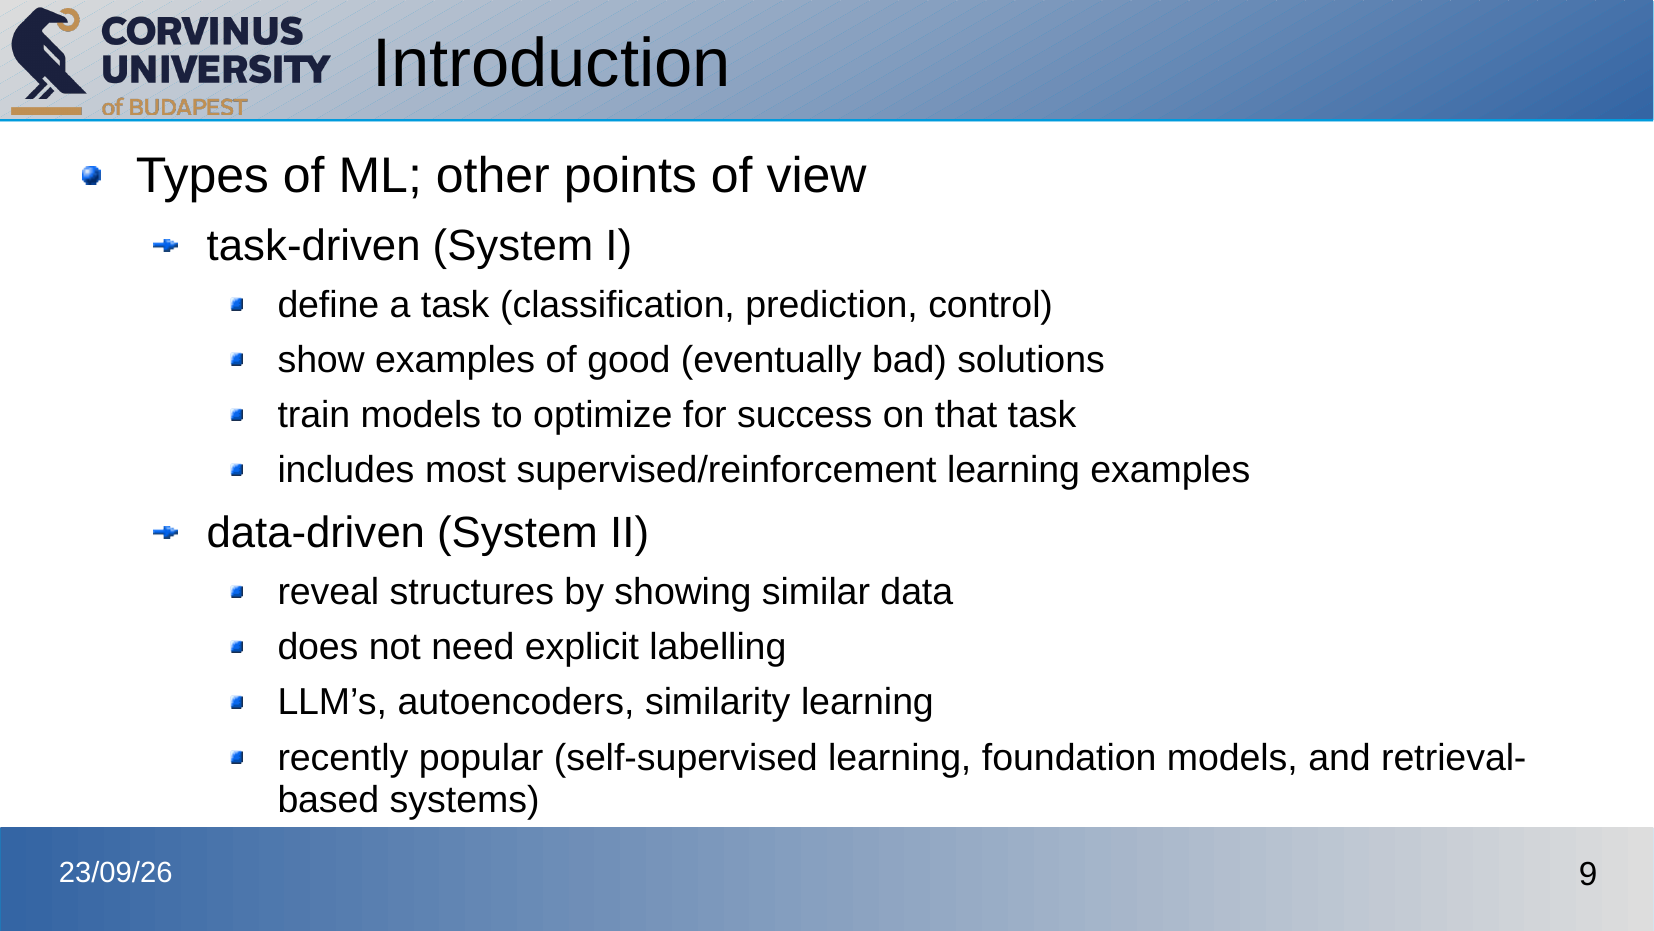

# Introduction
Types of ML; other points of view
task-driven (System I)
define a task (classification, prediction, control)
show examples of good (eventually bad) solutions
train models to optimize for success on that task
includes most supervised/reinforcement learning examples
data-driven (System II)
reveal structures by showing similar data
does not need explicit labelling
LLM’s, autoencoders, similarity learning
recently popular (self-supervised learning, foundation models, and retrieval-based systems)